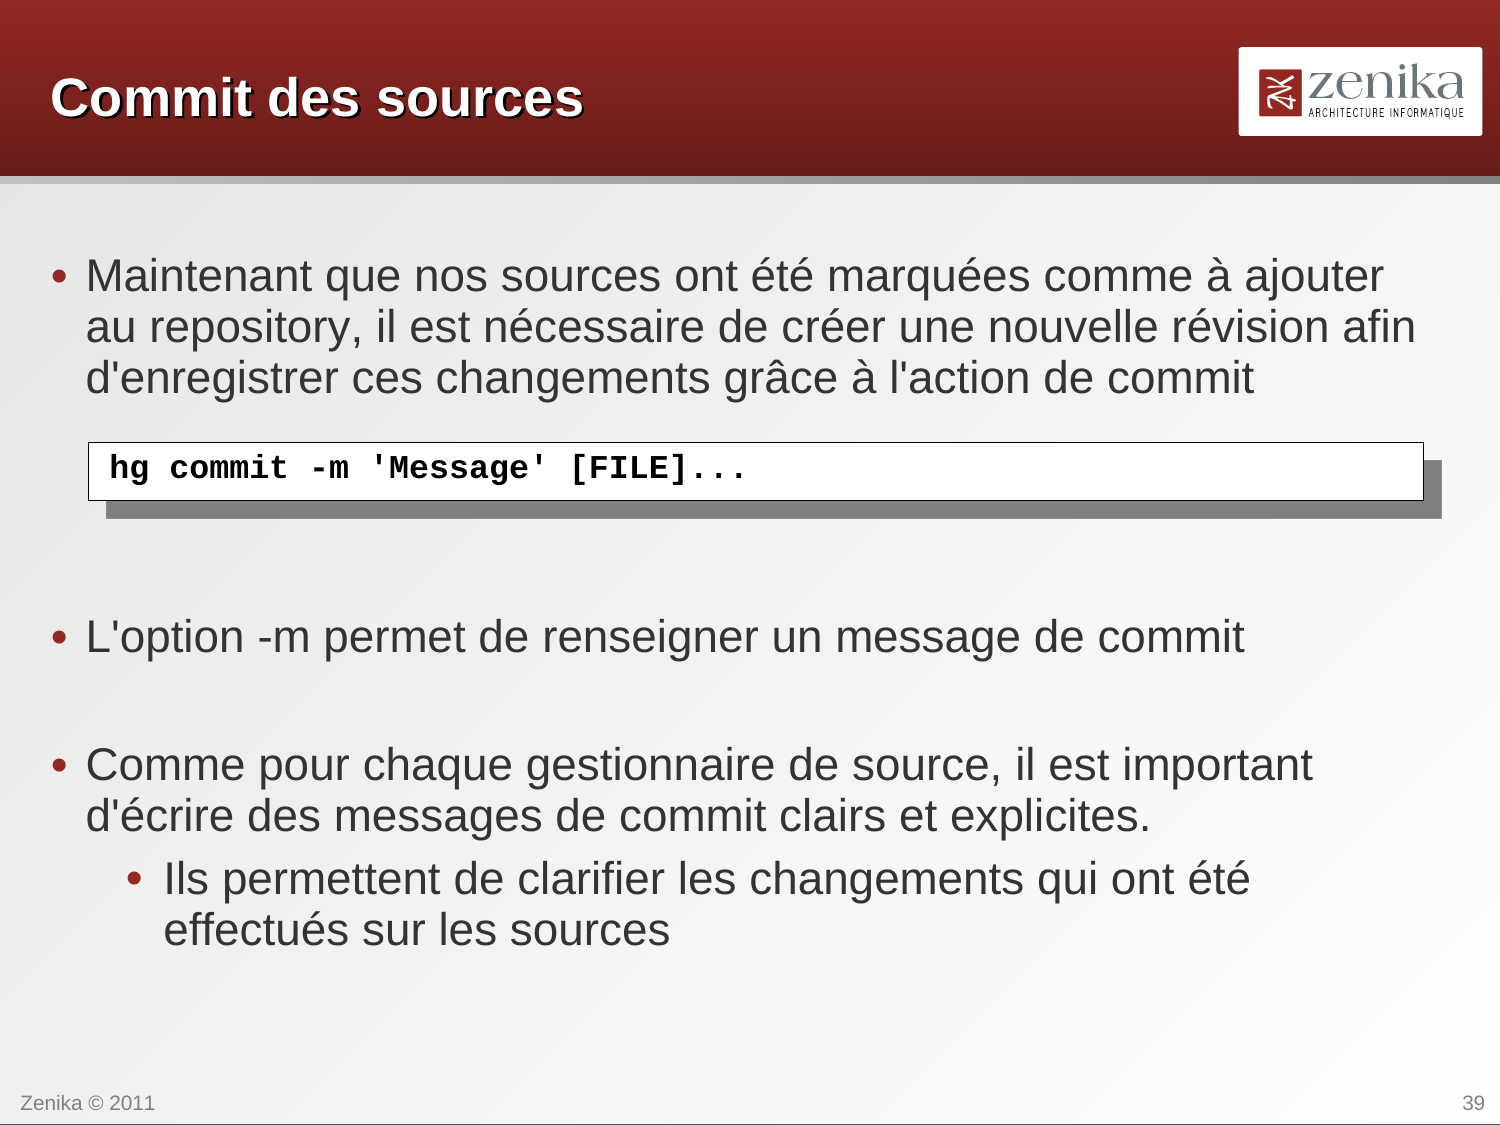

# Commit des sources
Maintenant que nos sources ont été marquées comme à ajouter au repository, il est nécessaire de créer une nouvelle révision afin d'enregistrer ces changements grâce à l'action de commit
L'option -m permet de renseigner un message de commit
Comme pour chaque gestionnaire de source, il est important d'écrire des messages de commit clairs et explicites.
Ils permettent de clarifier les changements qui ont été effectués sur les sources
hg commit -m 'Message' [FILE]...